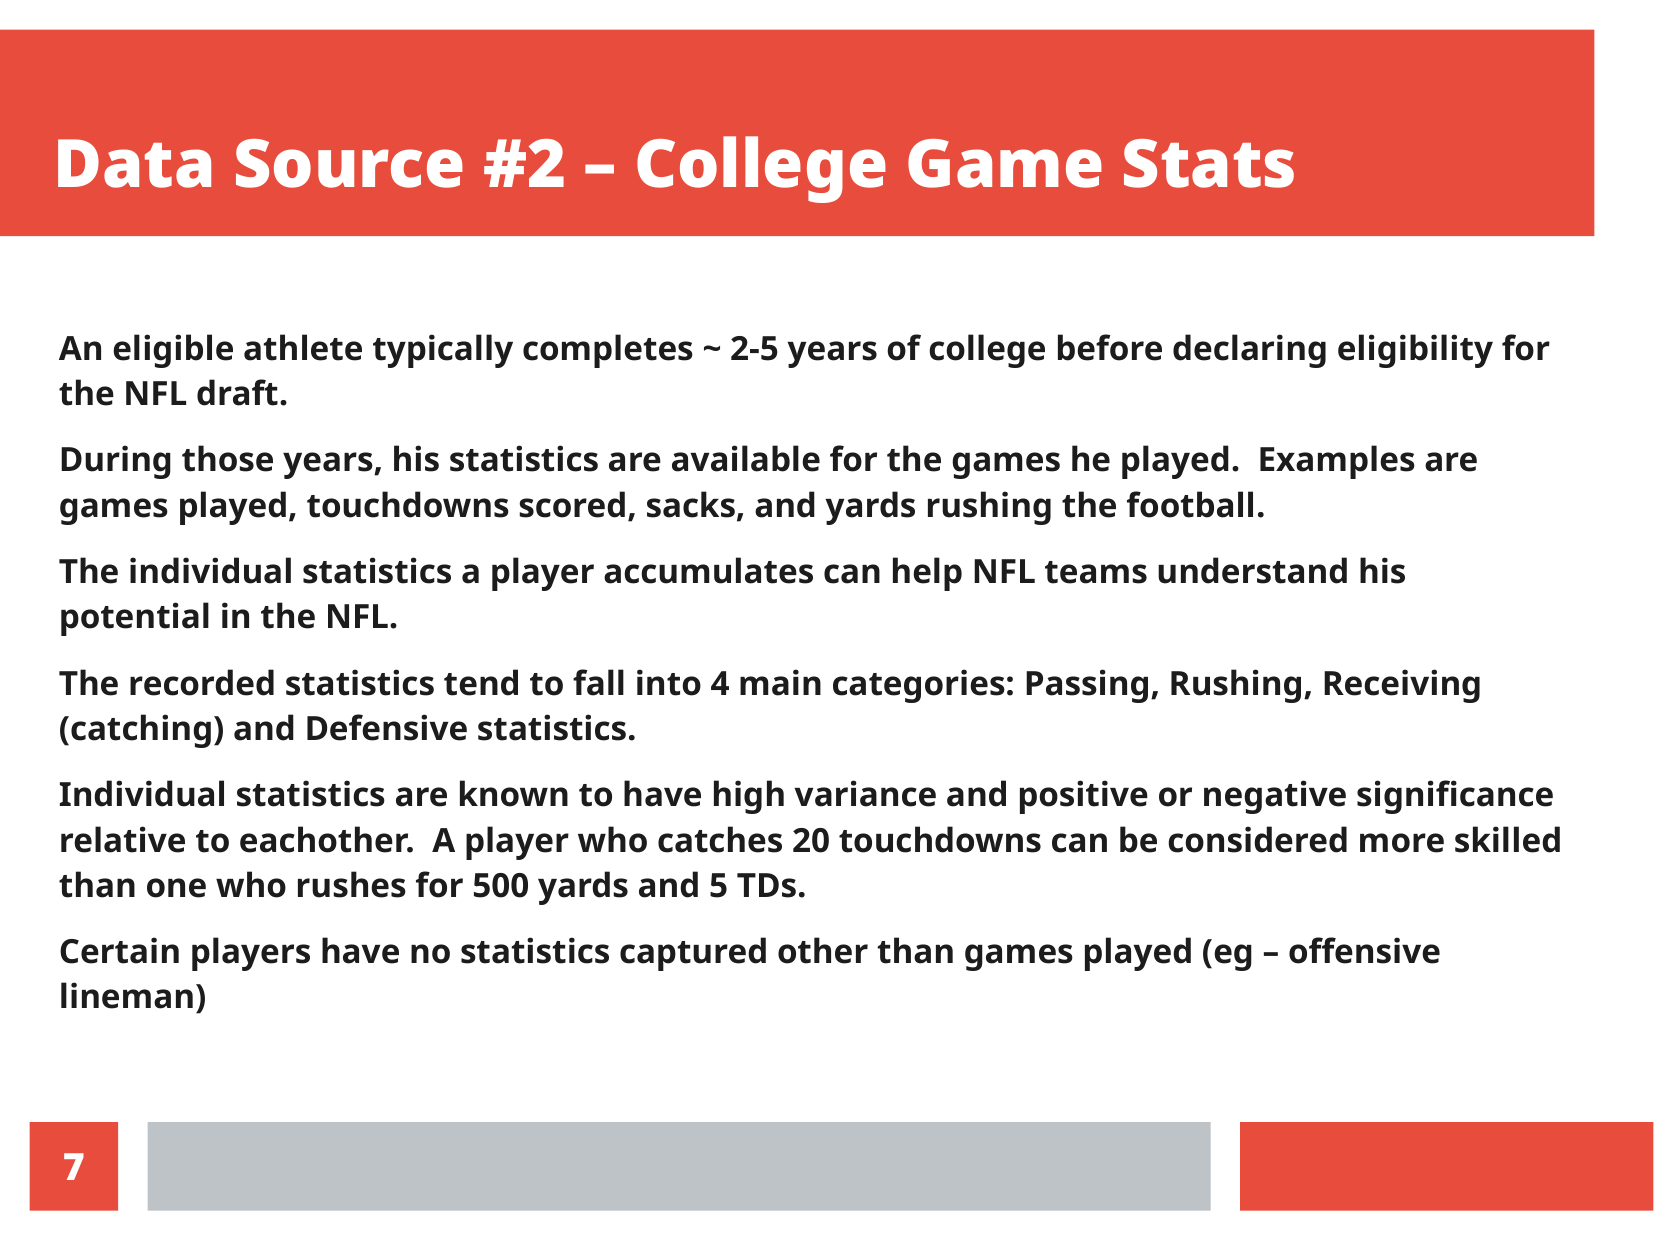

# Data Source #2 – College Game Stats
An eligible athlete typically completes ~ 2-5 years of college before declaring eligibility for the NFL draft.
During those years, his statistics are available for the games he played. Examples are games played, touchdowns scored, sacks, and yards rushing the football.
The individual statistics a player accumulates can help NFL teams understand his potential in the NFL.
The recorded statistics tend to fall into 4 main categories: Passing, Rushing, Receiving (catching) and Defensive statistics.
Individual statistics are known to have high variance and positive or negative significance relative to eachother. A player who catches 20 touchdowns can be considered more skilled than one who rushes for 500 yards and 5 TDs.
Certain players have no statistics captured other than games played (eg – offensive lineman)
7